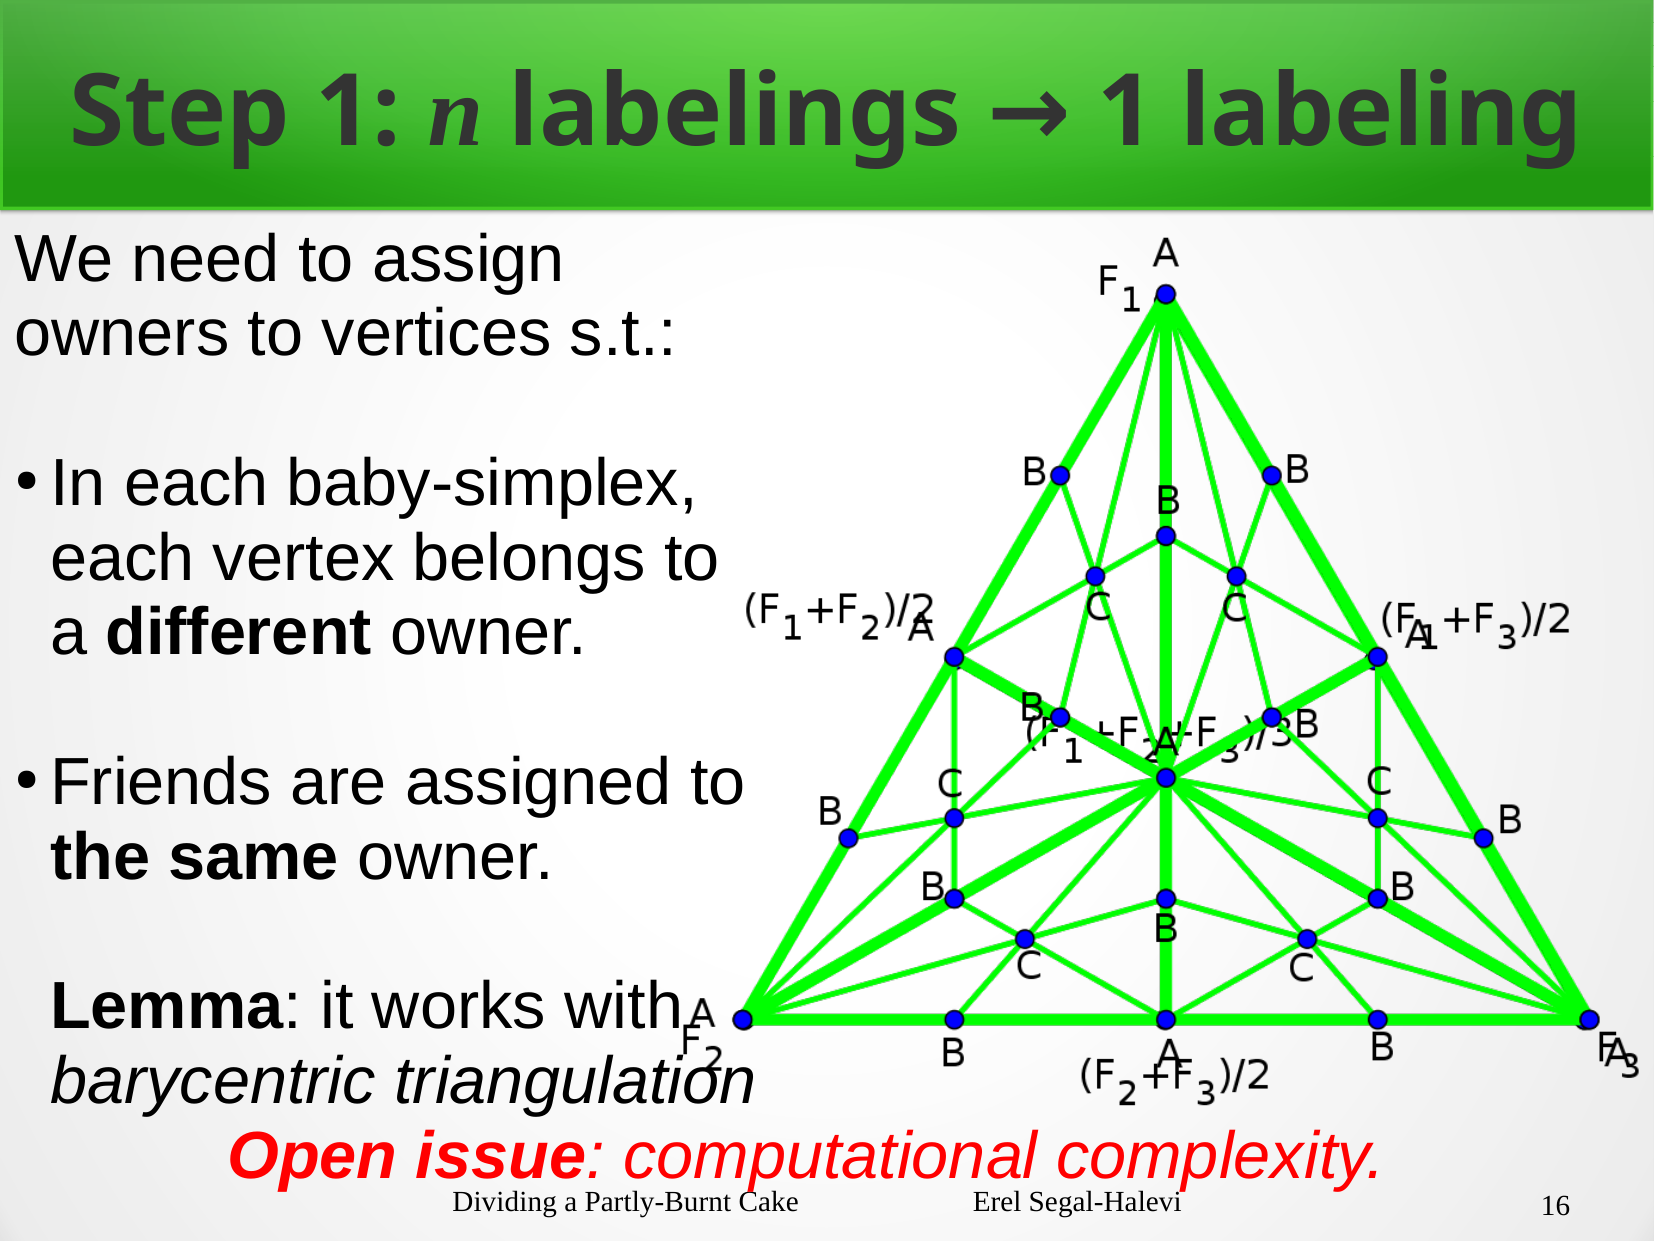

# Step 1: n labelings → 1 labeling
We need to assign owners to vertices s.t.:
In each baby-simplex, each vertex belongs to a different owner.
Friends are assigned to the same owner.
Lemma: it works with barycentric triangulation
Open issue: computational complexity.
Dividing a Partly-Burnt Cake Erel Segal-Halevi
16